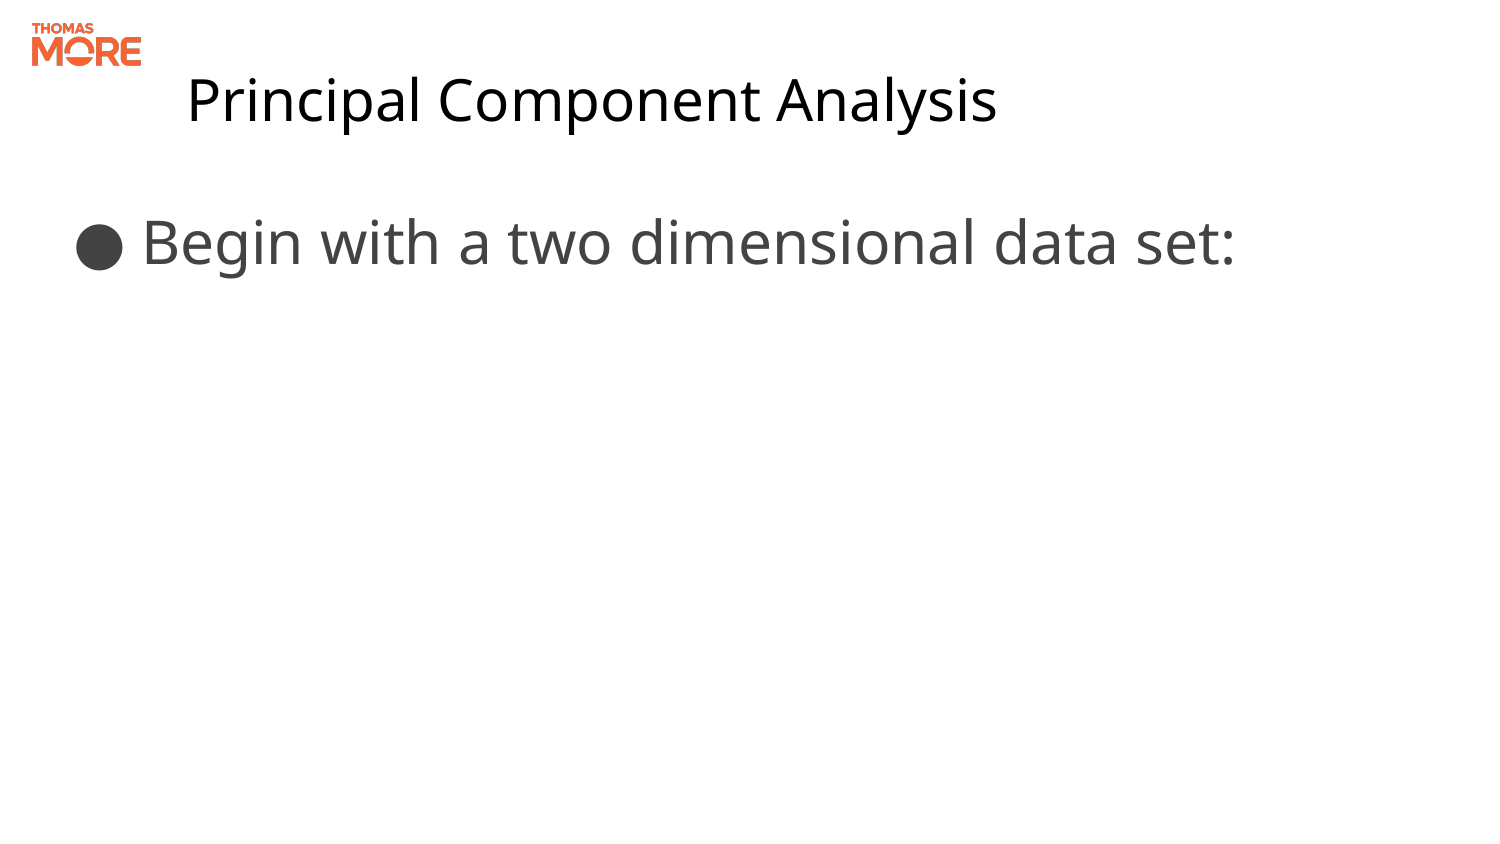

# Principal Component Analysis
Begin with a two dimensional data set: